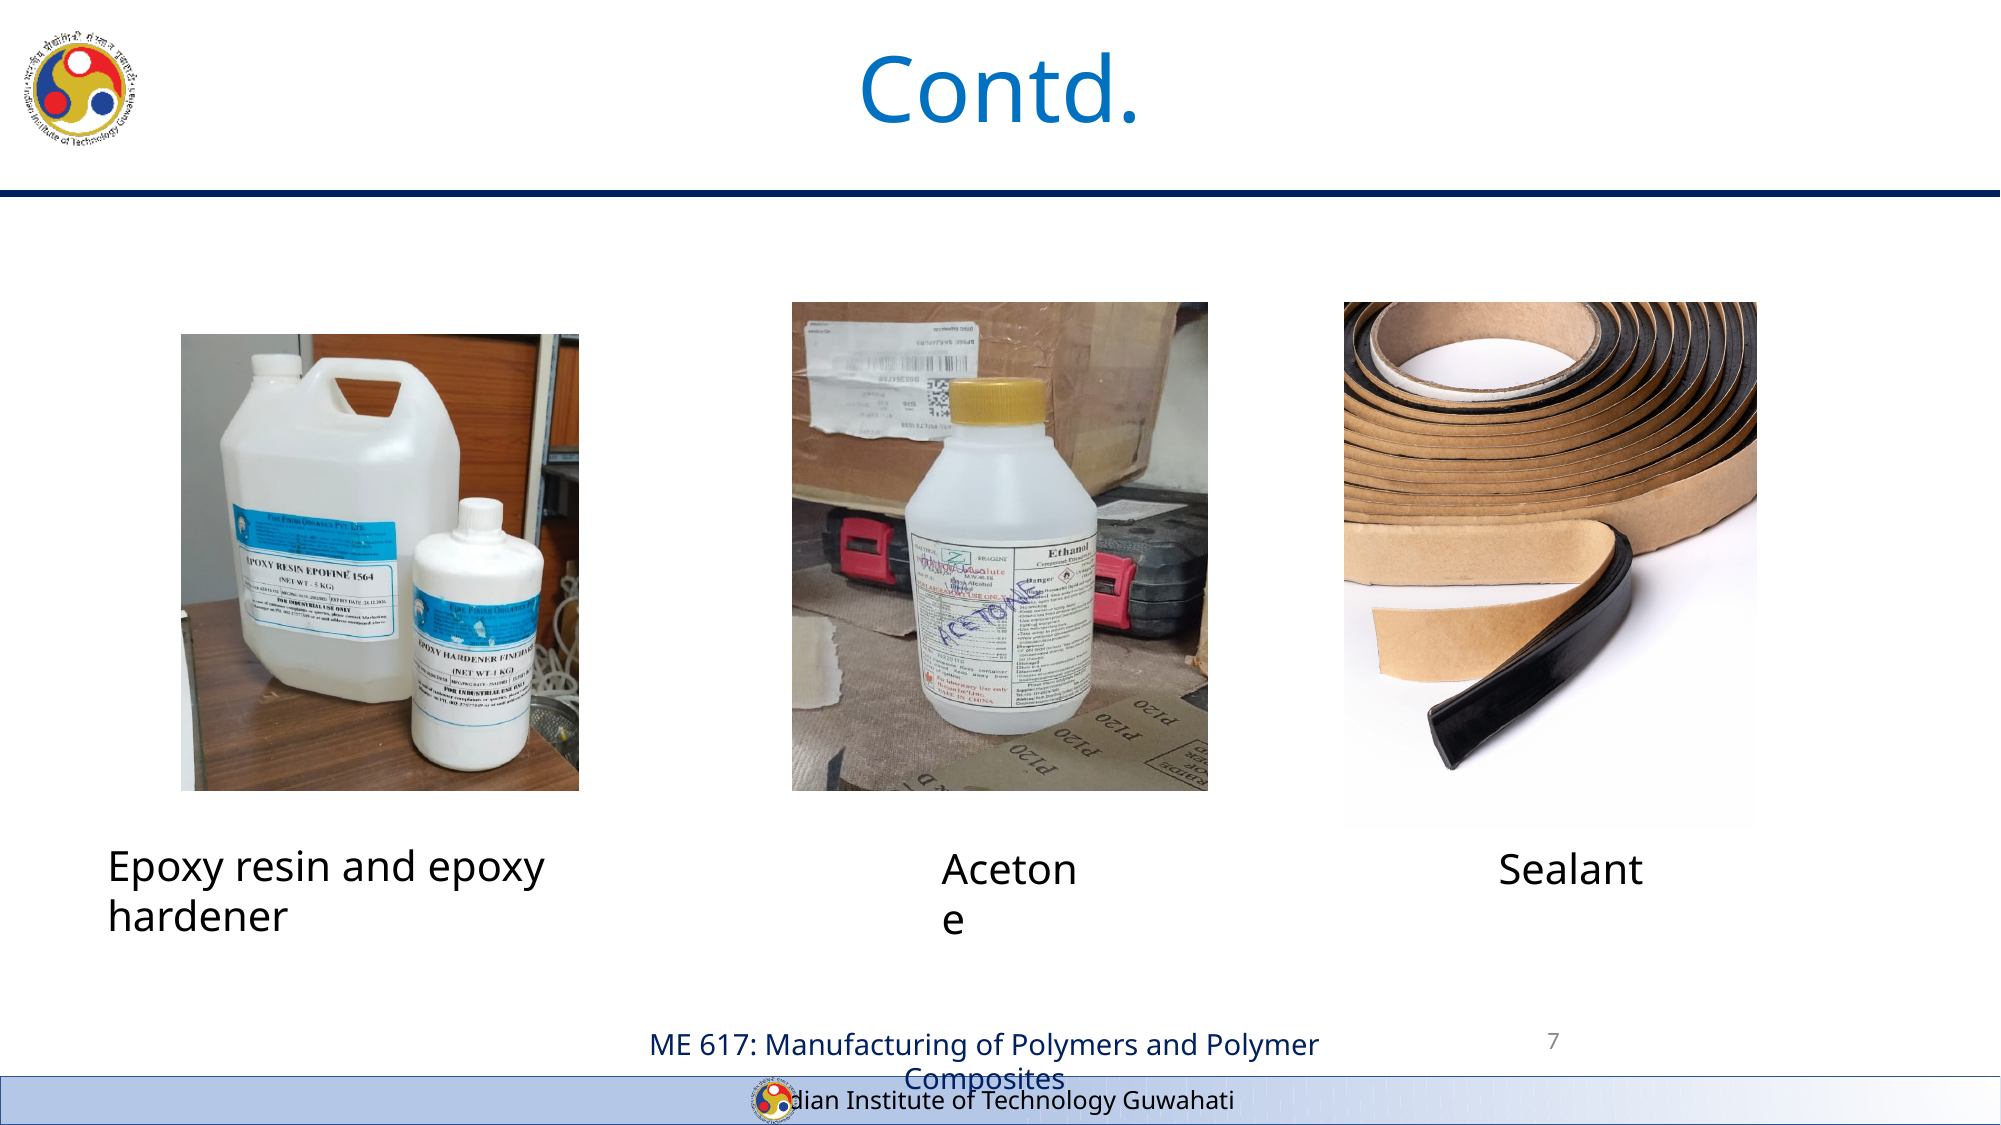

# Contd.
Epoxy resin and epoxy hardener
Acetone
Sealant